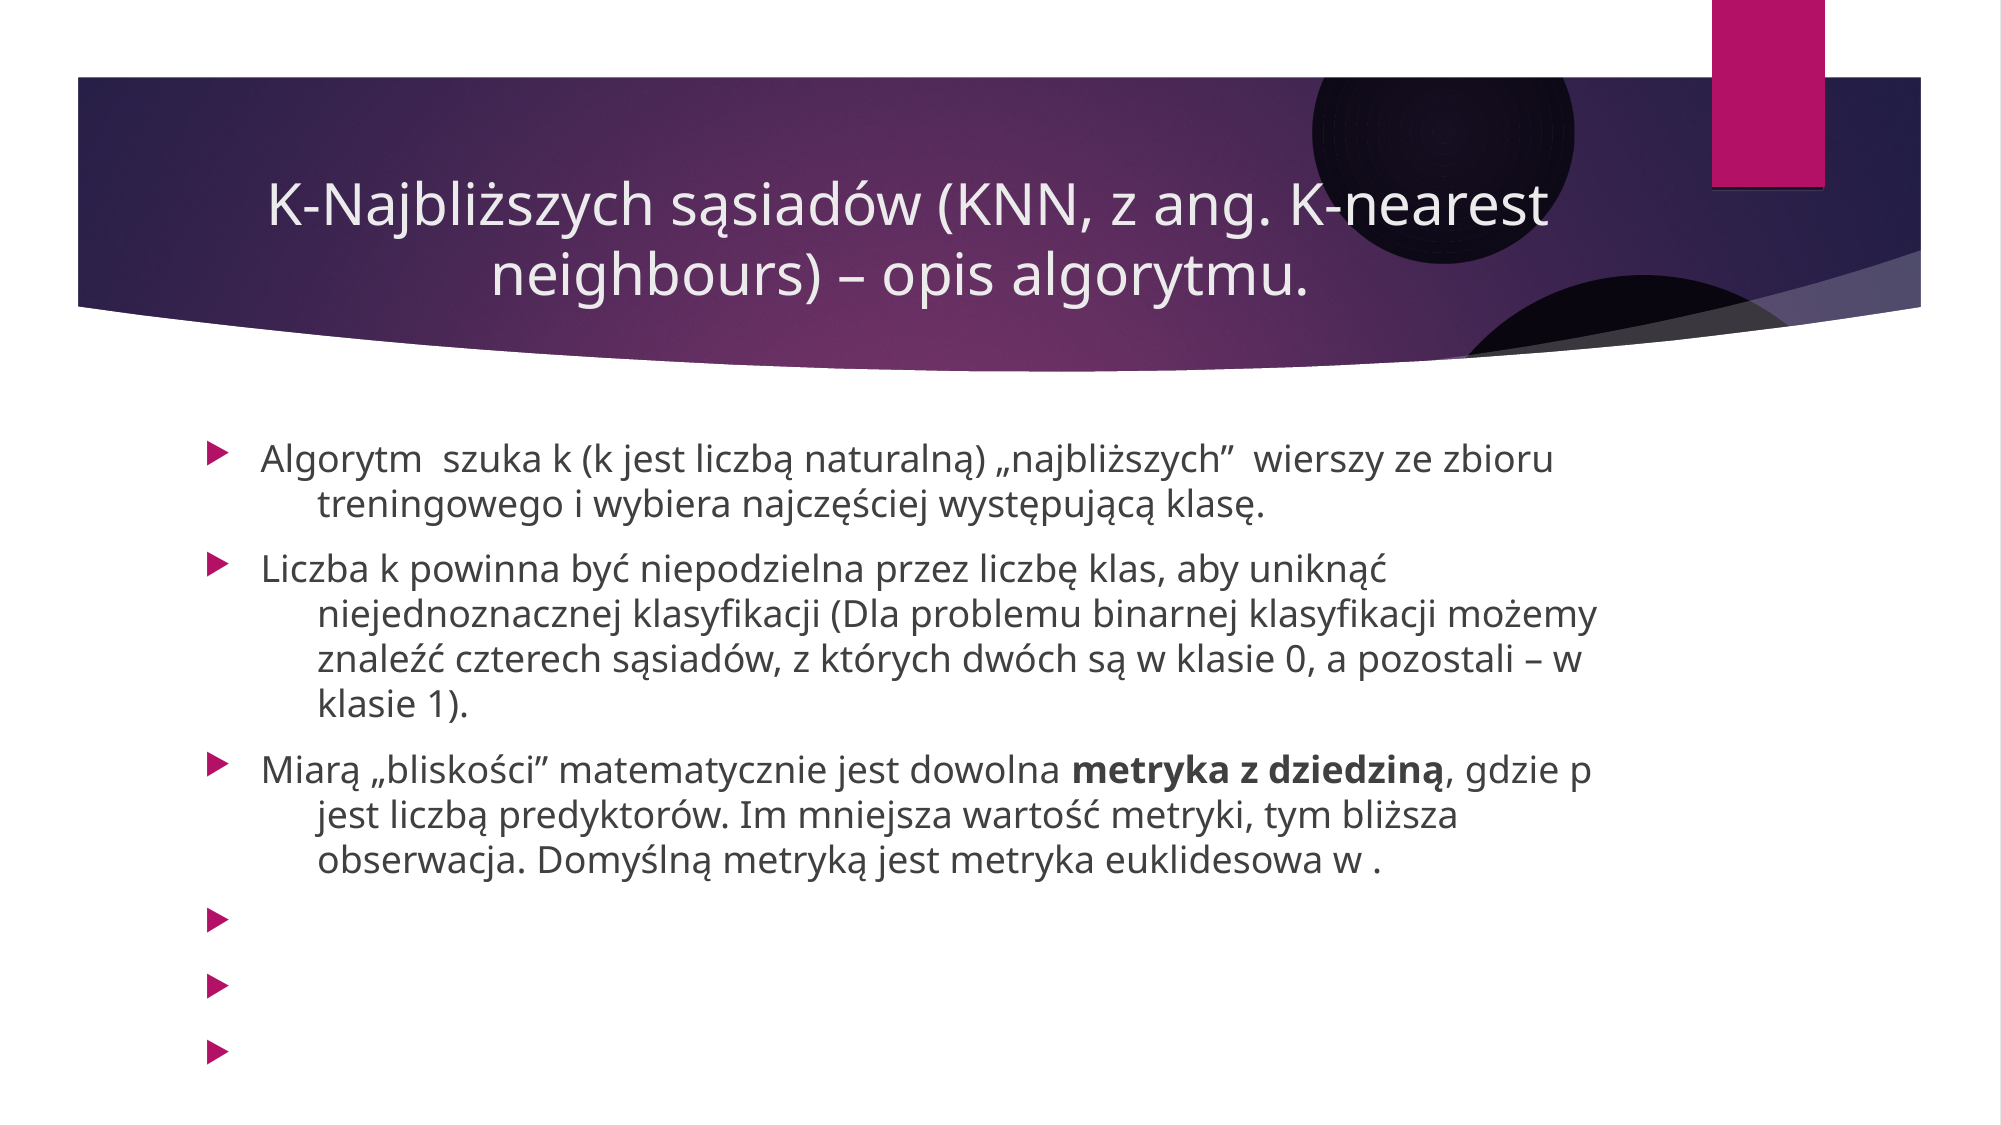

# K-Najbliższych sąsiadów (KNN, z ang. K-nearest neighbours) – opis algorytmu.
Algorytm szuka k (k jest liczbą naturalną) „najbliższych” wierszy ze zbioru treningowego i wybiera najczęściej występującą klasę.
Liczba k powinna być niepodzielna przez liczbę klas, aby uniknąć niejednoznacznej klasyfikacji (Dla problemu binarnej klasyfikacji możemy znaleźć czterech sąsiadów, z których dwóch są w klasie 0, a pozostali – w klasie 1).
Miarą „bliskości” matematycznie jest dowolna metryka z dziedziną, gdzie p jest liczbą predyktorów. Im mniejsza wartość metryki, tym bliższa obserwacja. Domyślną metryką jest metryka euklidesowa w .